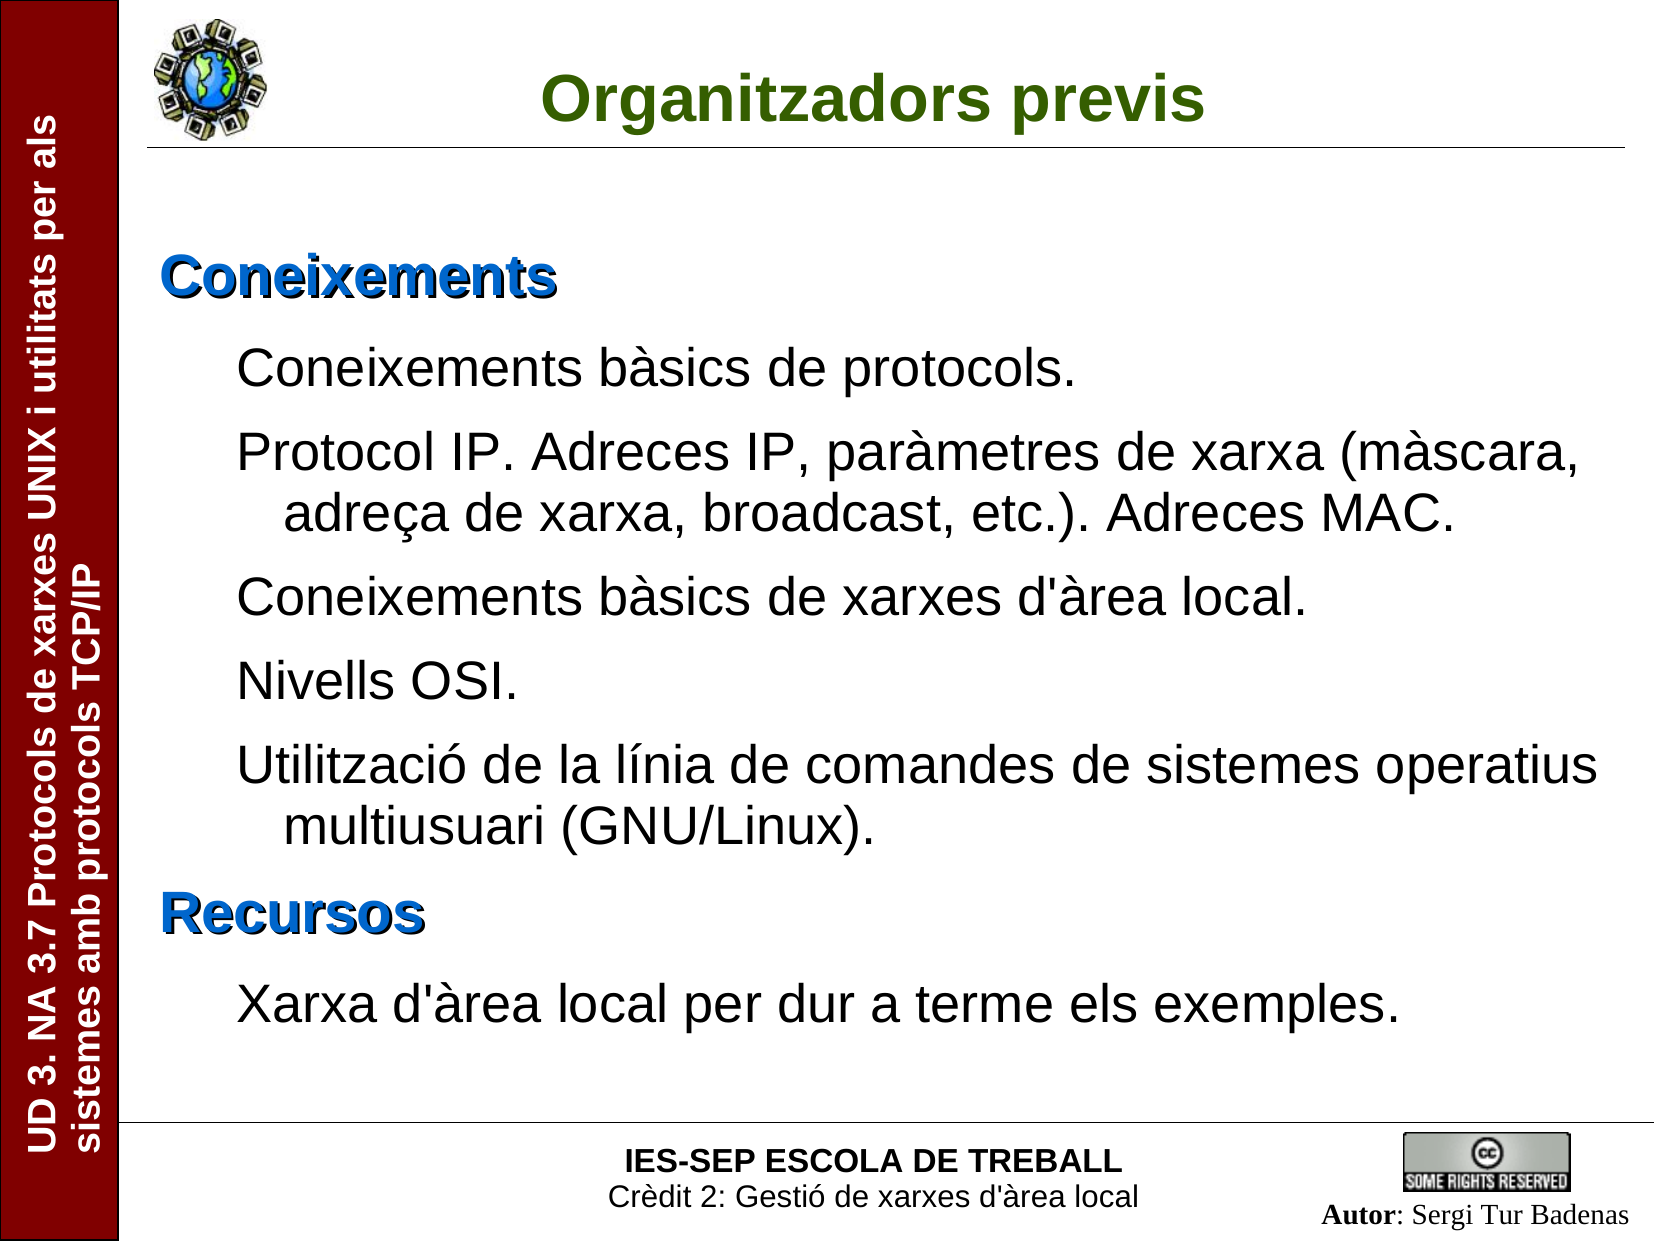

# Organitzadors previs
Coneixements
Coneixements bàsics de protocols.
Protocol IP. Adreces IP, paràmetres de xarxa (màscara, adreça de xarxa, broadcast, etc.). Adreces MAC.
Coneixements bàsics de xarxes d'àrea local.
Nivells OSI.
Utilització de la línia de comandes de sistemes operatius multiusuari (GNU/Linux).
Recursos
Xarxa d'àrea local per dur a terme els exemples.